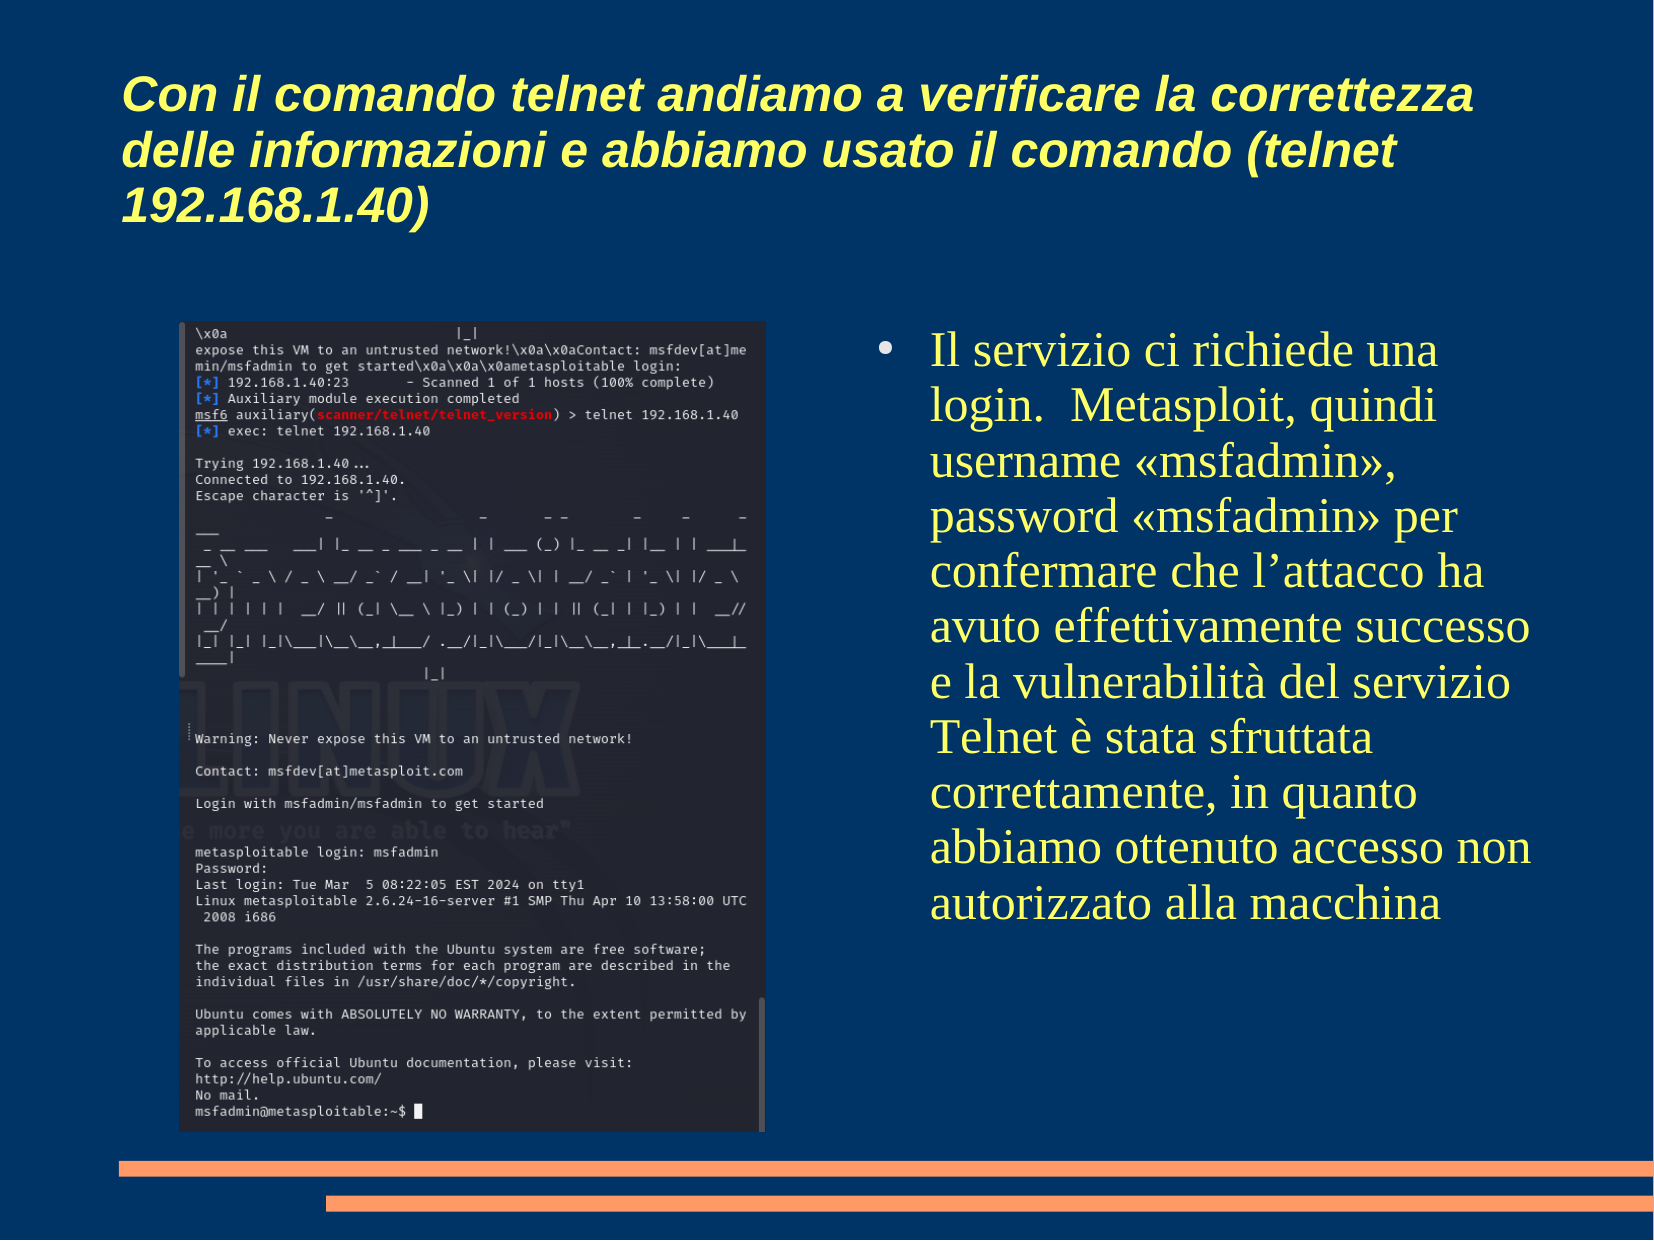

# Con il comando telnet andiamo a verificare la correttezza delle informazioni e abbiamo usato il comando (telnet 192.168.1.40)
Il servizio ci richiede una login. Metasploit, quindi username «msfadmin», password «msfadmin» per confermare che l’attacco ha avuto effettivamente successo e la vulnerabilità del servizio Telnet è stata sfruttata correttamente, in quanto abbiamo ottenuto accesso non autorizzato alla macchina